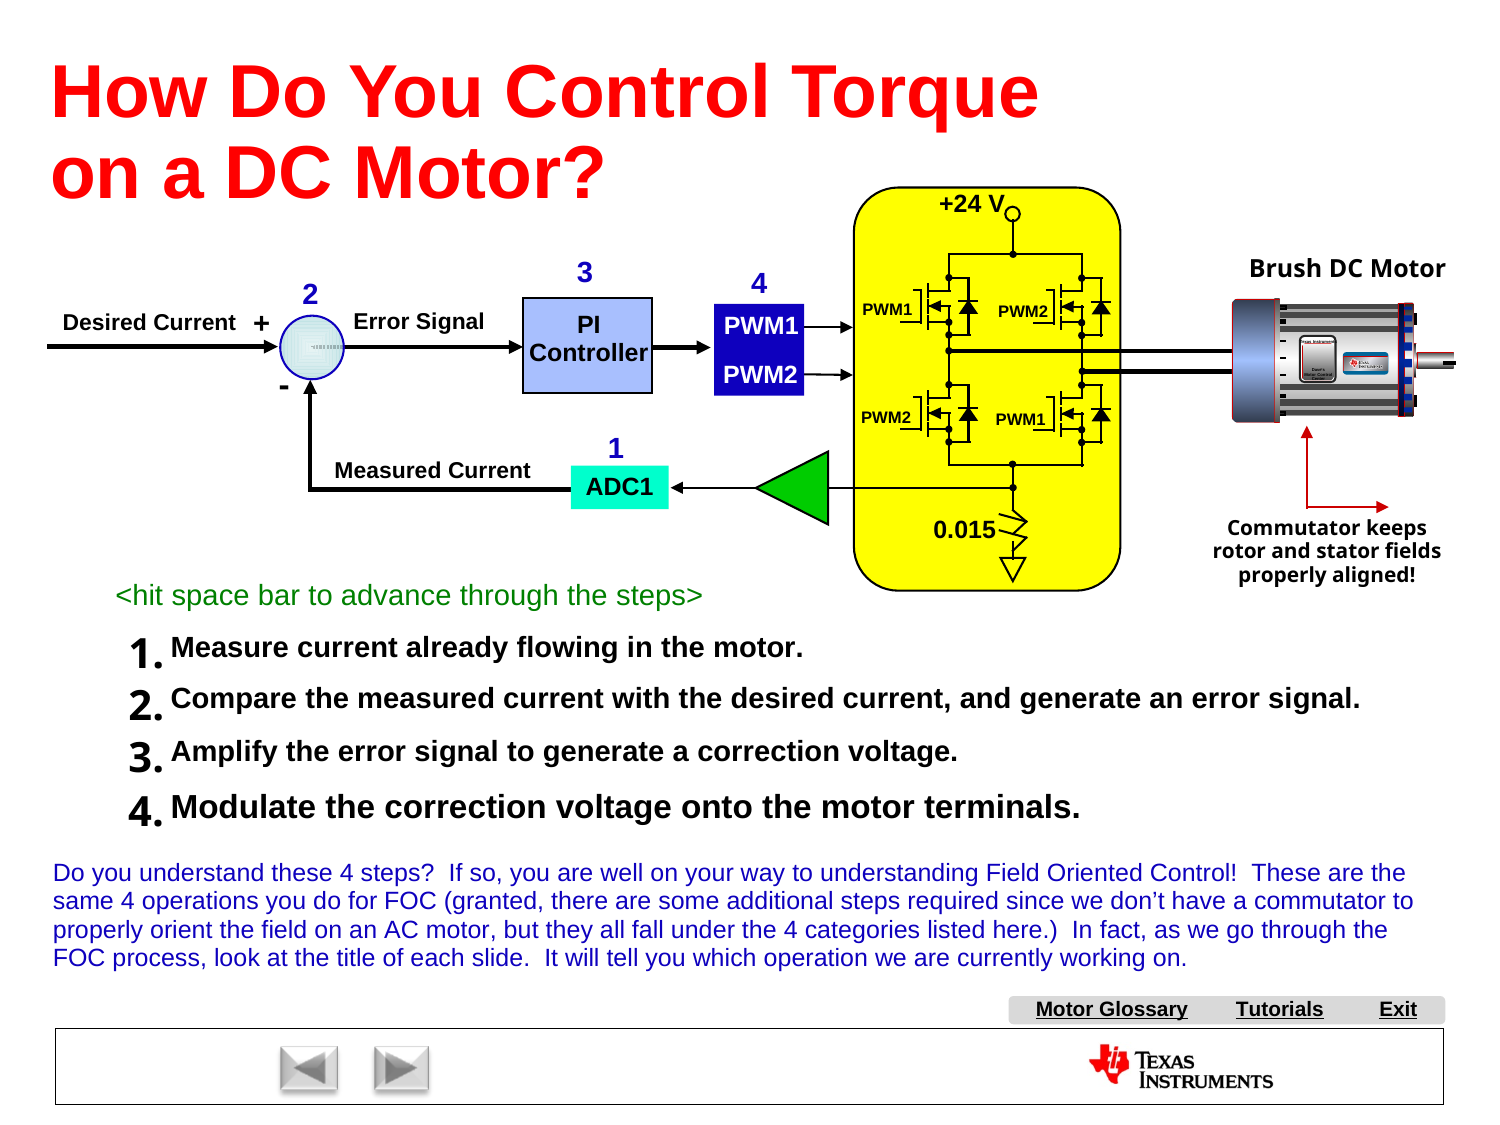

# How Do You Control Torque on a DC Motor?
+24 V
PWM1
PWM2
PWM2
PWM1
0.015
Brush DC Motor
3
3.
Amplify the error signal to generate a correction voltage.
4
4.
Modulate the correction voltage onto the motor terminals.
2
2.
Compare the measured current with the desired current, and generate an error signal.
PI
Controller
Texas Instruments
Dave’s
Motor Control
Center
+
Error Signal
Desired Current
PWM1
PWM2
-
1
1.
Measure current already flowing in the motor.
Commutator keeps rotor and stator fields properly aligned!
Measured Current
ADC1
<hit space bar to advance through the steps>
Do you understand these 4 steps? If so, you are well on your way to understanding Field Oriented Control! These are the same 4 operations you do for FOC (granted, there are some additional steps required since we don’t have a commutator to properly orient the field on an AC motor, but they all fall under the 4 categories listed here.) In fact, as we go through the FOC process, look at the title of each slide. It will tell you which operation we are currently working on.